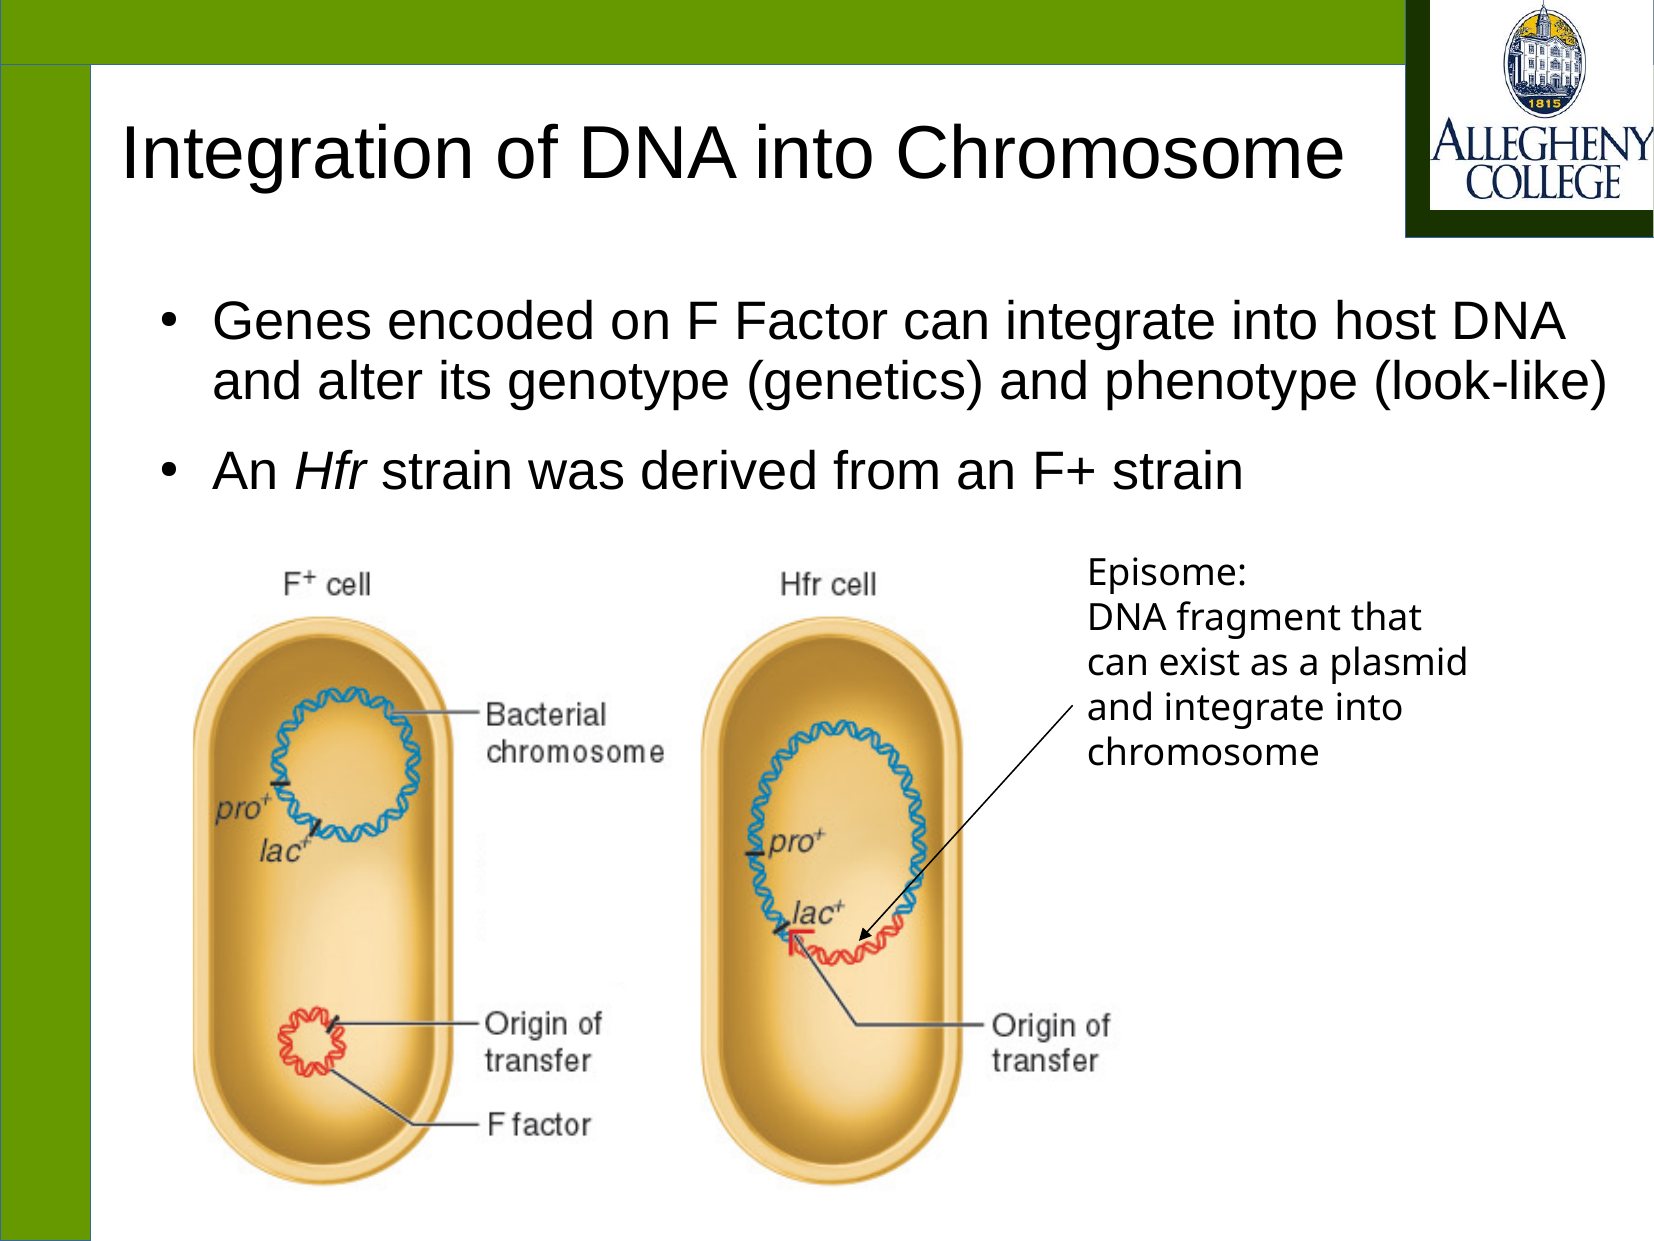

# Integration of DNA into Chromosome
Genes encoded on F Factor can integrate into host DNA and alter its genotype (genetics) and phenotype (look-like)
An Hfr strain was derived from an F+ strain
Episome:
DNA fragment that
can exist as a plasmid
and integrate into chromosome